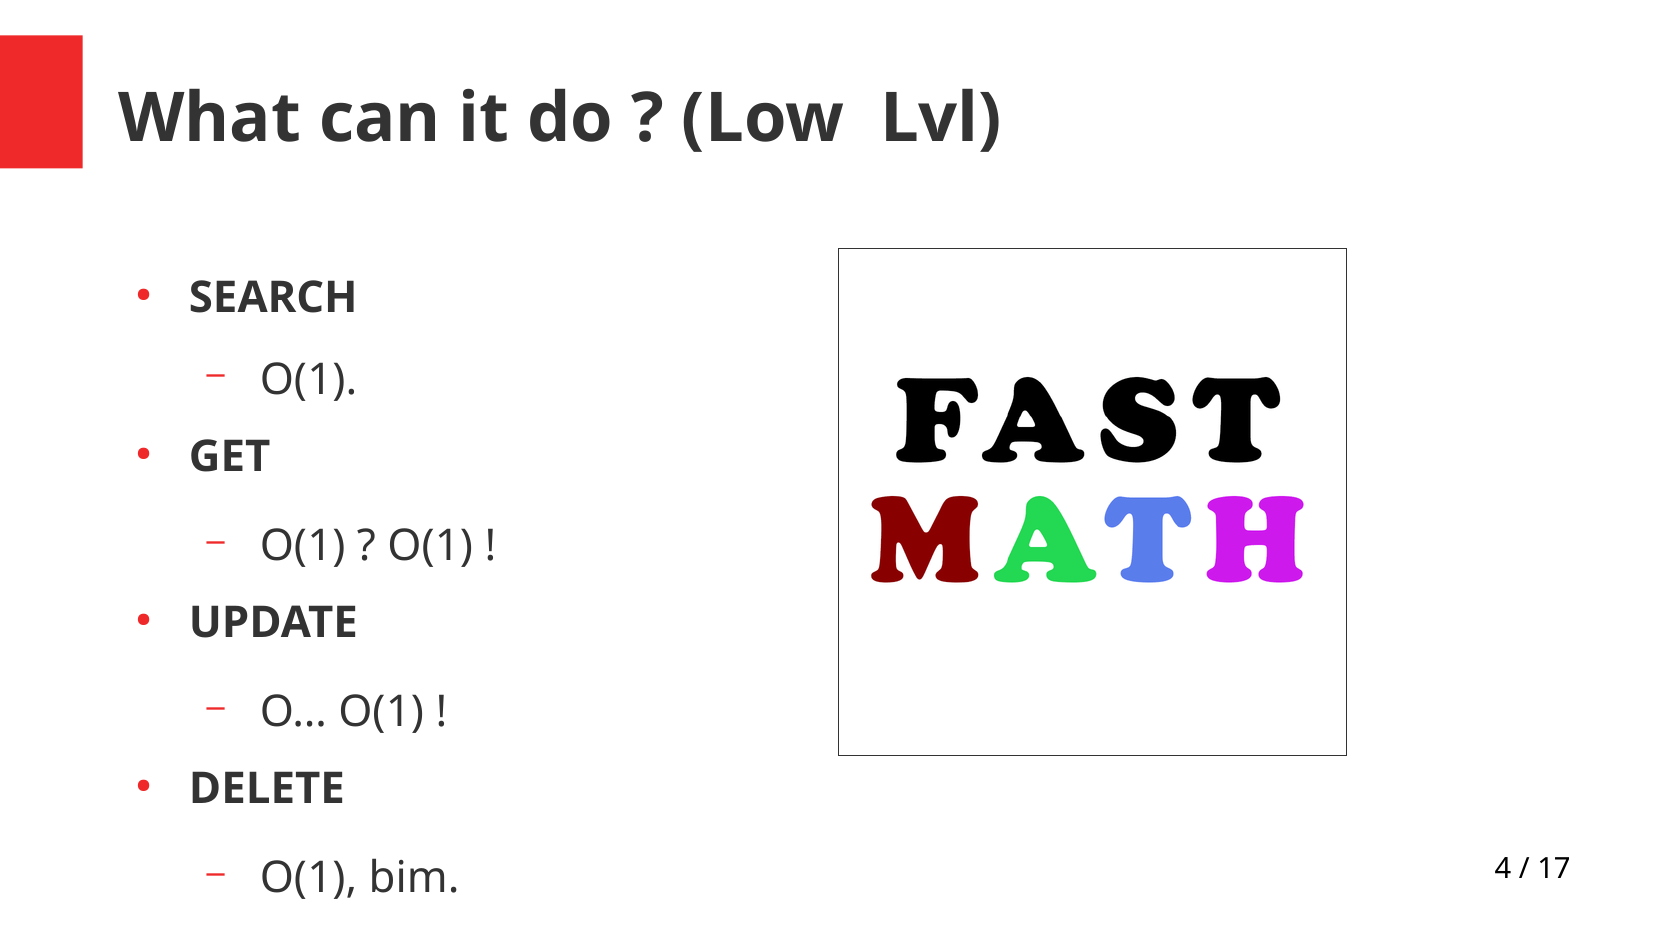

# What can it do ? (Low Lvl)
SEARCH
O(1).
GET
O(1) ? O(1) !
UPDATE
O… O(1) !
DELETE
O(1), bim.
4